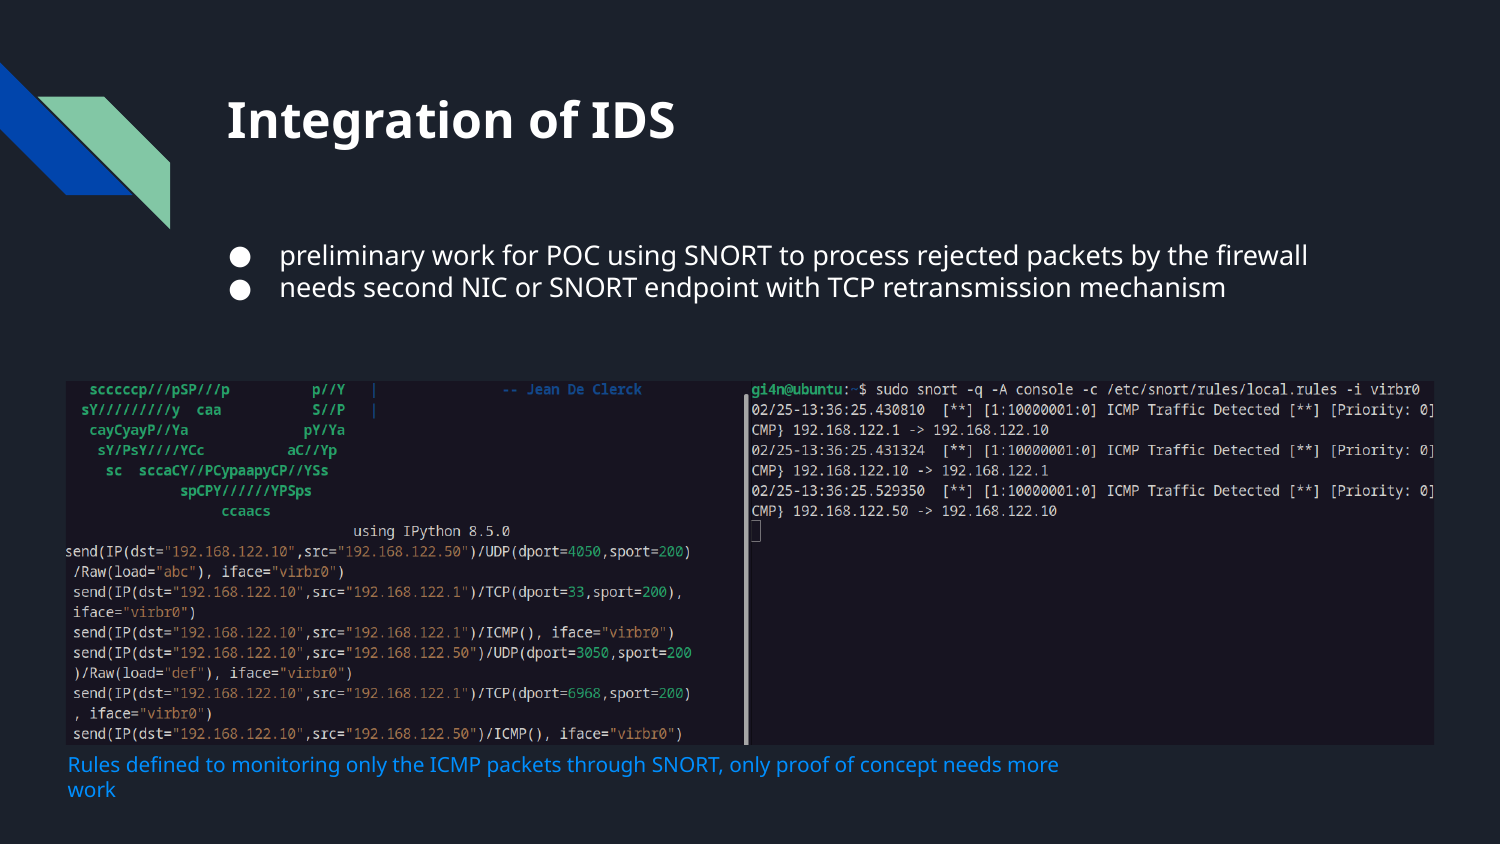

# Integration of IDS
preliminary work for POC using SNORT to process rejected packets by the firewall
needs second NIC or SNORT endpoint with TCP retransmission mechanism
Rules defined to monitoring only the ICMP packets through SNORT, only proof of concept needs more work